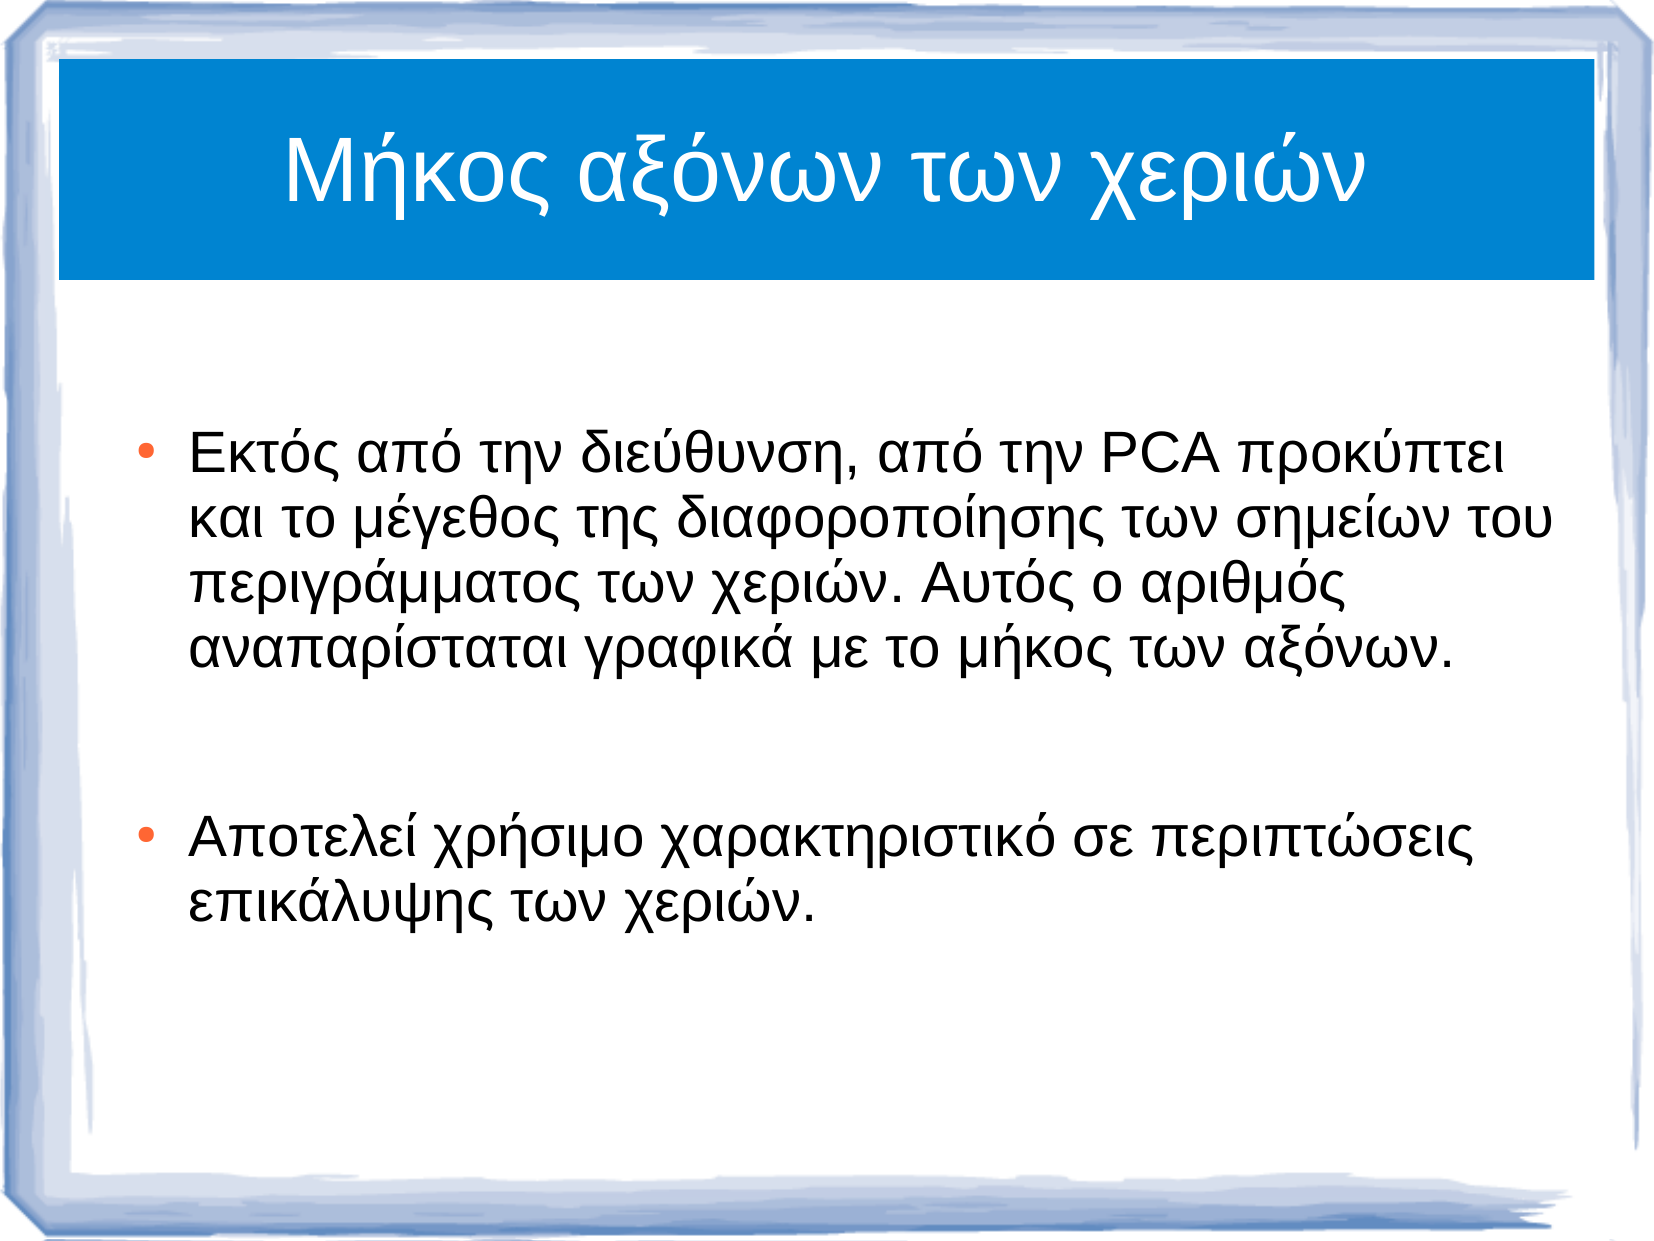

# Μήκος αξόνων των χεριών
Εκτός από την διεύθυνση, από την PCA προκύπτει και το μέγεθος της διαφοροποίησης των σημείων του περιγράμματος των χεριών. Αυτός ο αριθμός αναπαρίσταται γραφικά με το μήκος των αξόνων.
Αποτελεί χρήσιμο χαρακτηριστικό σε περιπτώσεις επικάλυψης των χεριών.